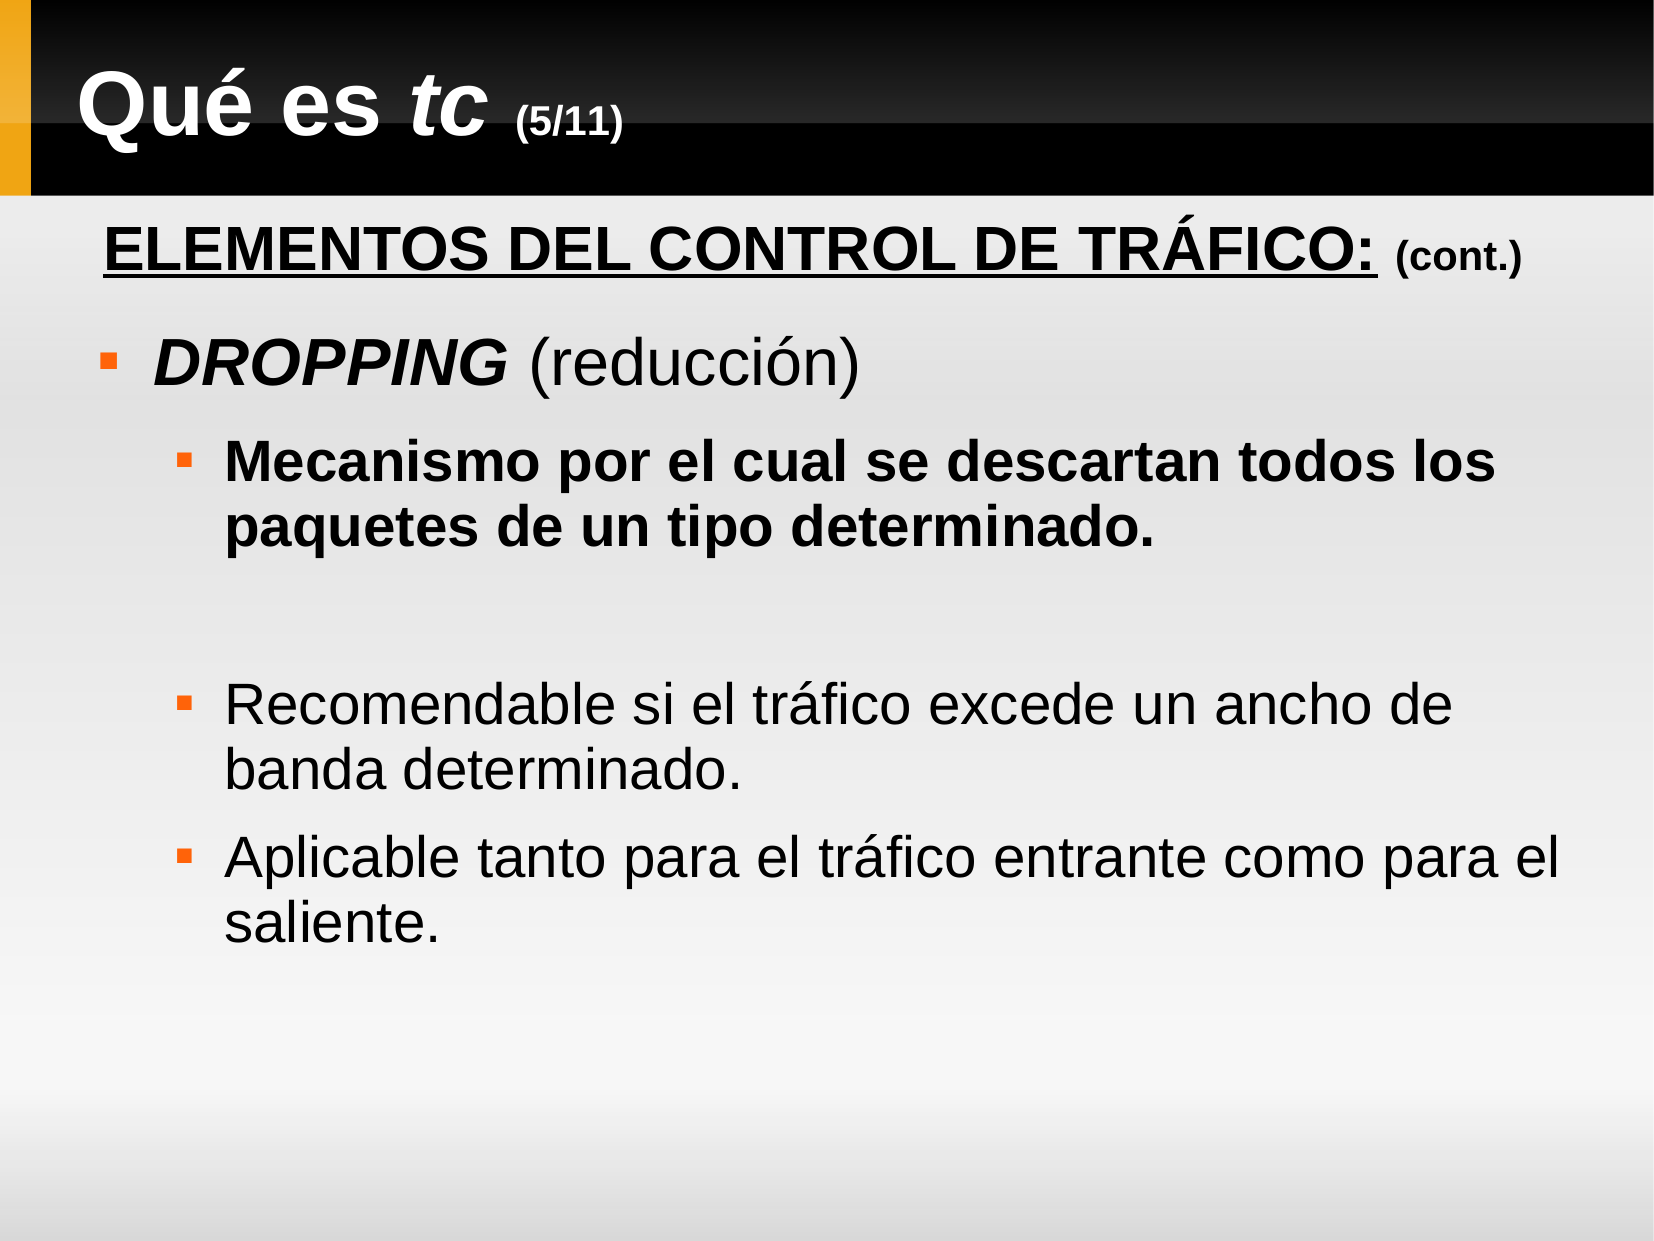

# Qué es tc (5/11)
ELEMENTOS DEL CONTROL DE TRÁFICO: (cont.)
DROPPING (reducción)
Mecanismo por el cual se descartan todos los paquetes de un tipo determinado.
Recomendable si el tráfico excede un ancho de banda determinado.
Aplicable tanto para el tráfico entrante como para el saliente.